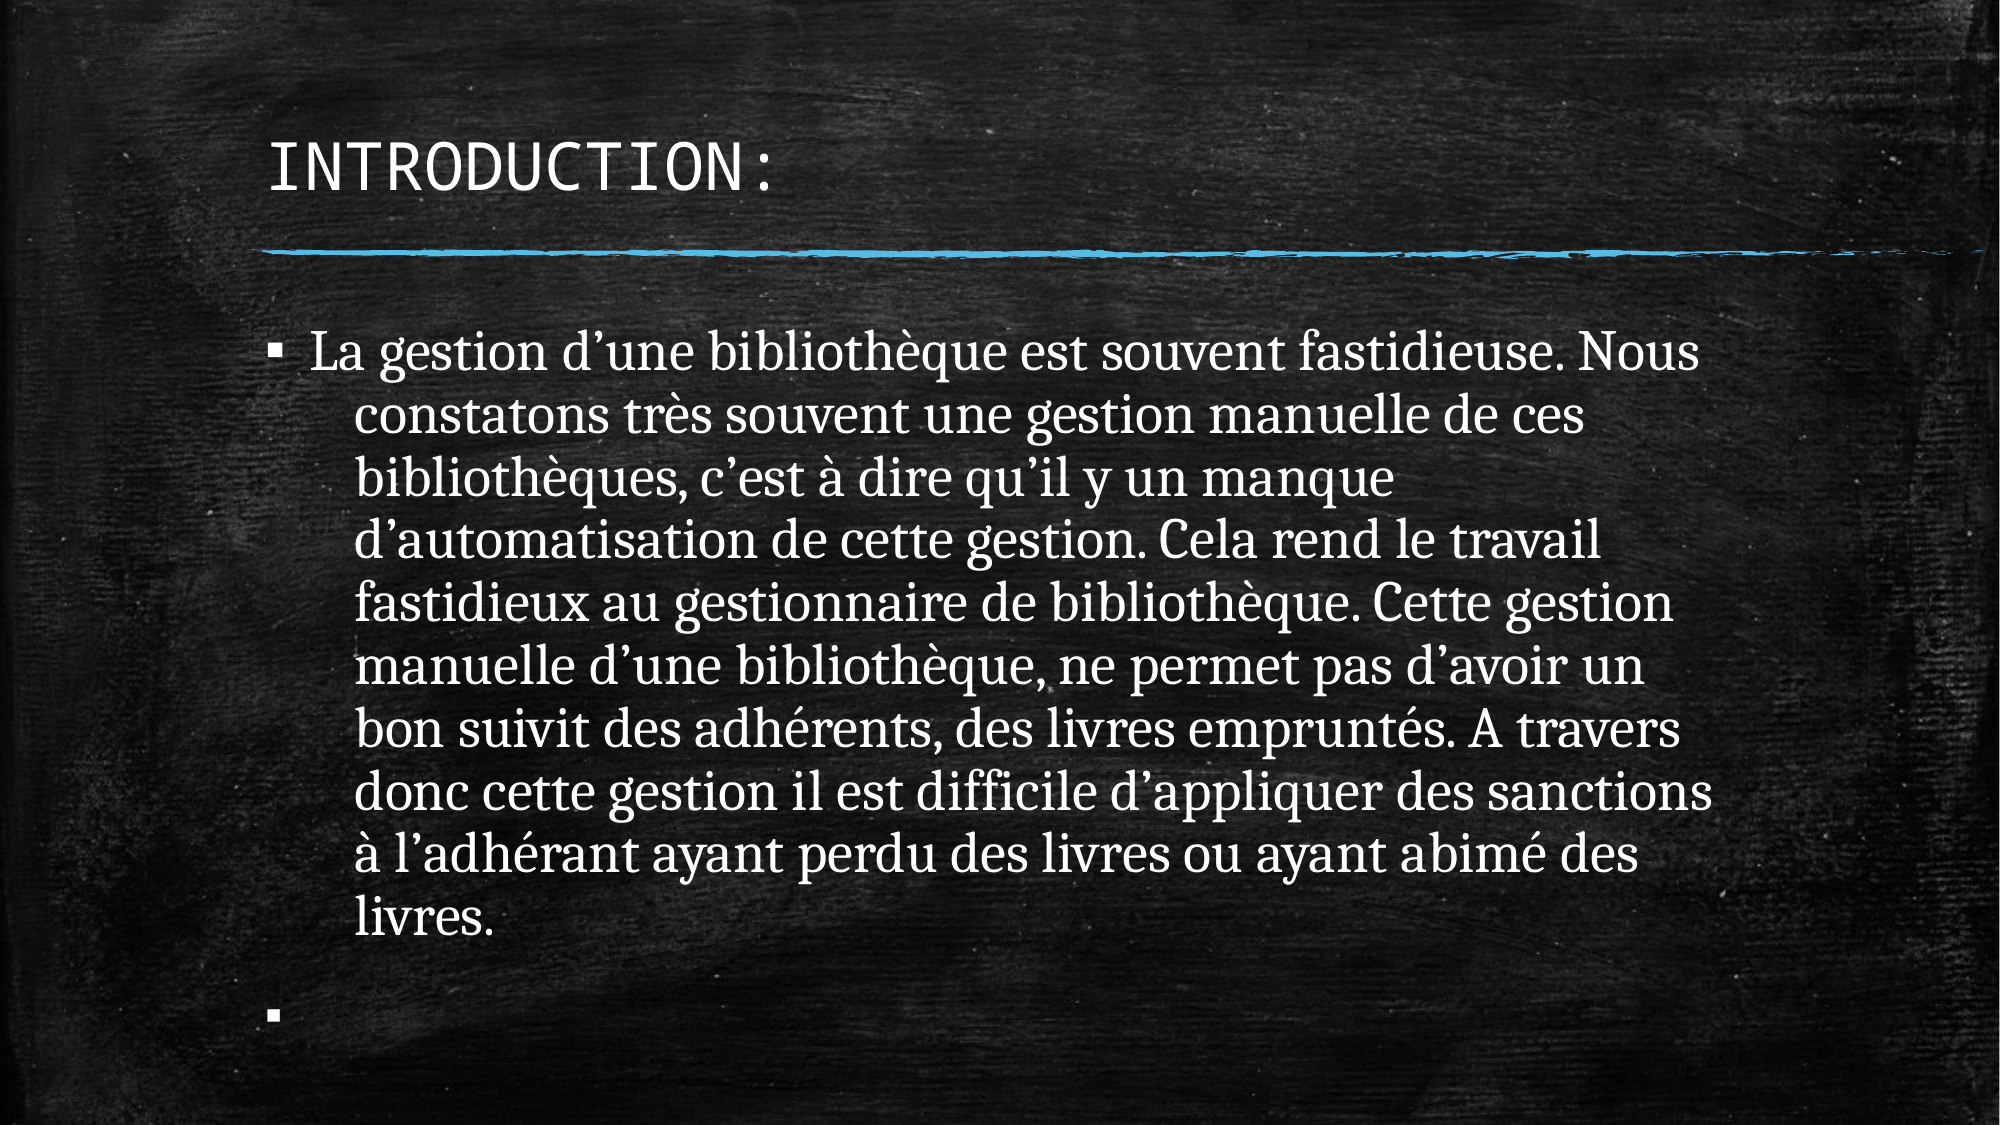

# INTRODUCTION:
La gestion d’une bibliothèque est souvent fastidieuse. Nous constatons très souvent une gestion manuelle de ces bibliothèques, c’est à dire qu’il y un manque d’automatisation de cette gestion. Cela rend le travail fastidieux au gestionnaire de bibliothèque. Cette gestion manuelle d’une bibliothèque, ne permet pas d’avoir un bon suivit des adhérents, des livres empruntés. A travers donc cette gestion il est difficile d’appliquer des sanctions à l’adhérant ayant perdu des livres ou ayant abimé des livres.